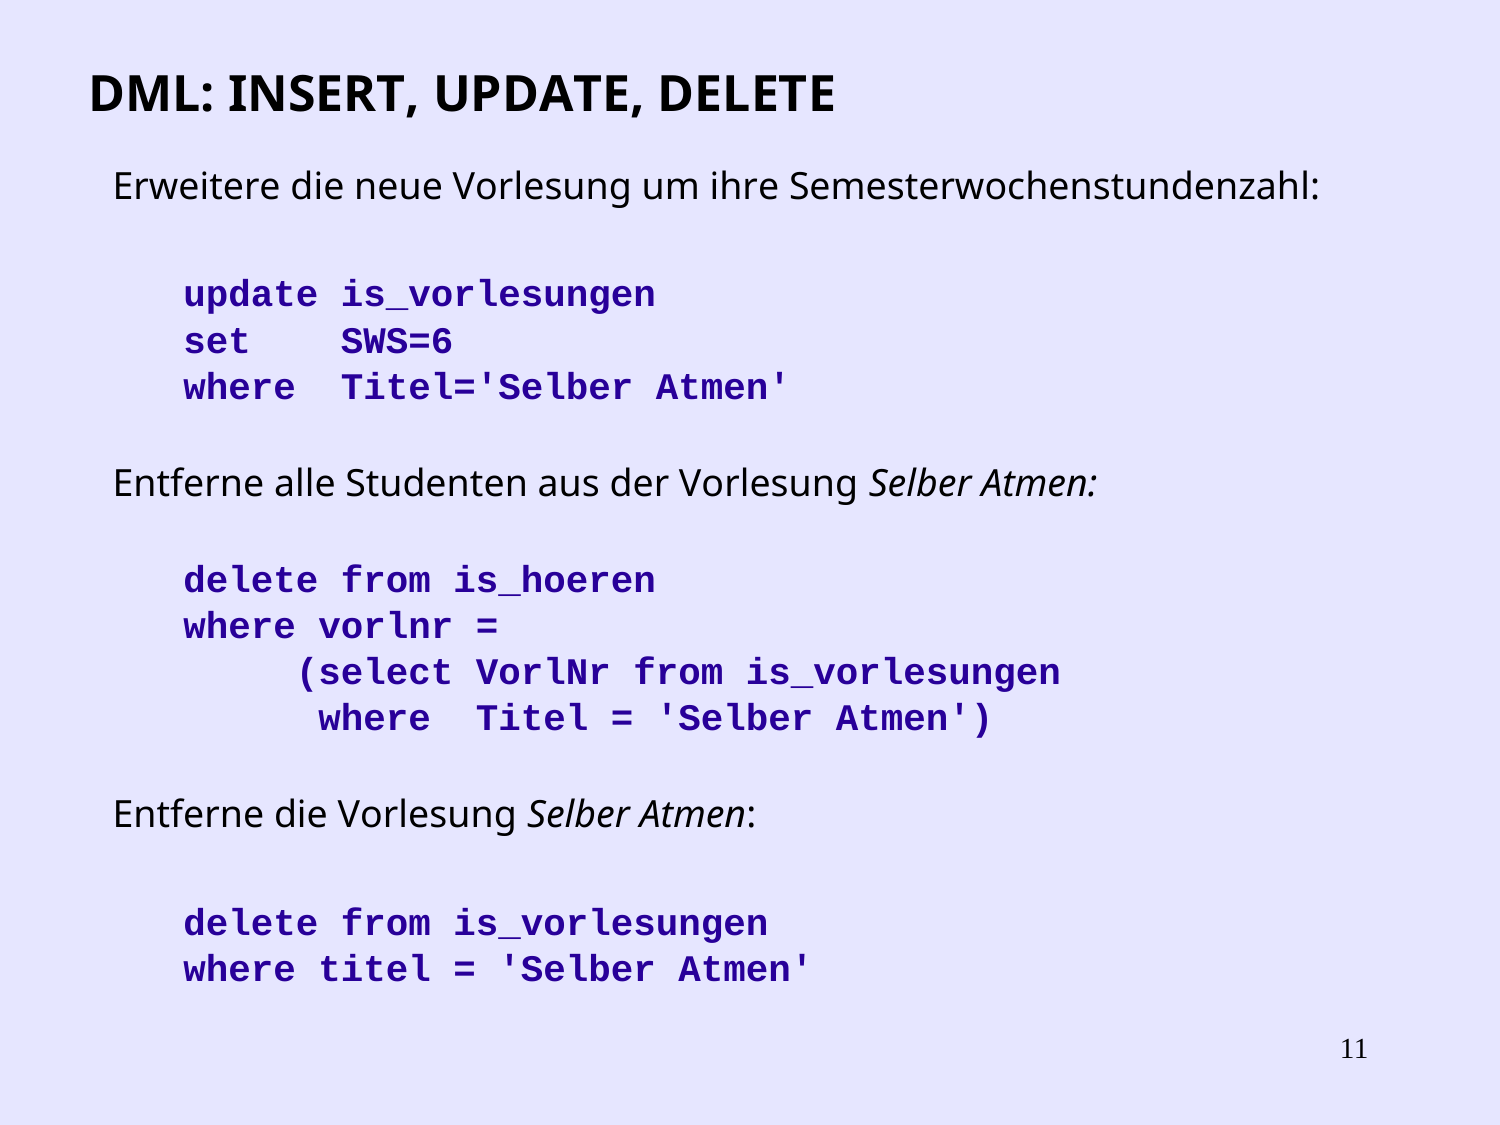

# DML: INSERT, UPDATE, DELETE
Erweitere die neue Vorlesung um ihre Semesterwochenstundenzahl:
update is_vorlesungen
set SWS=6
where Titel='Selber Atmen'
Entferne alle Studenten aus der Vorlesung Selber Atmen:
delete from is_hoeren
where vorlnr =
 (select VorlNr from is_vorlesungen
 where Titel = 'Selber Atmen')
Entferne die Vorlesung Selber Atmen:
delete from is_vorlesungen
where titel = 'Selber Atmen'
11